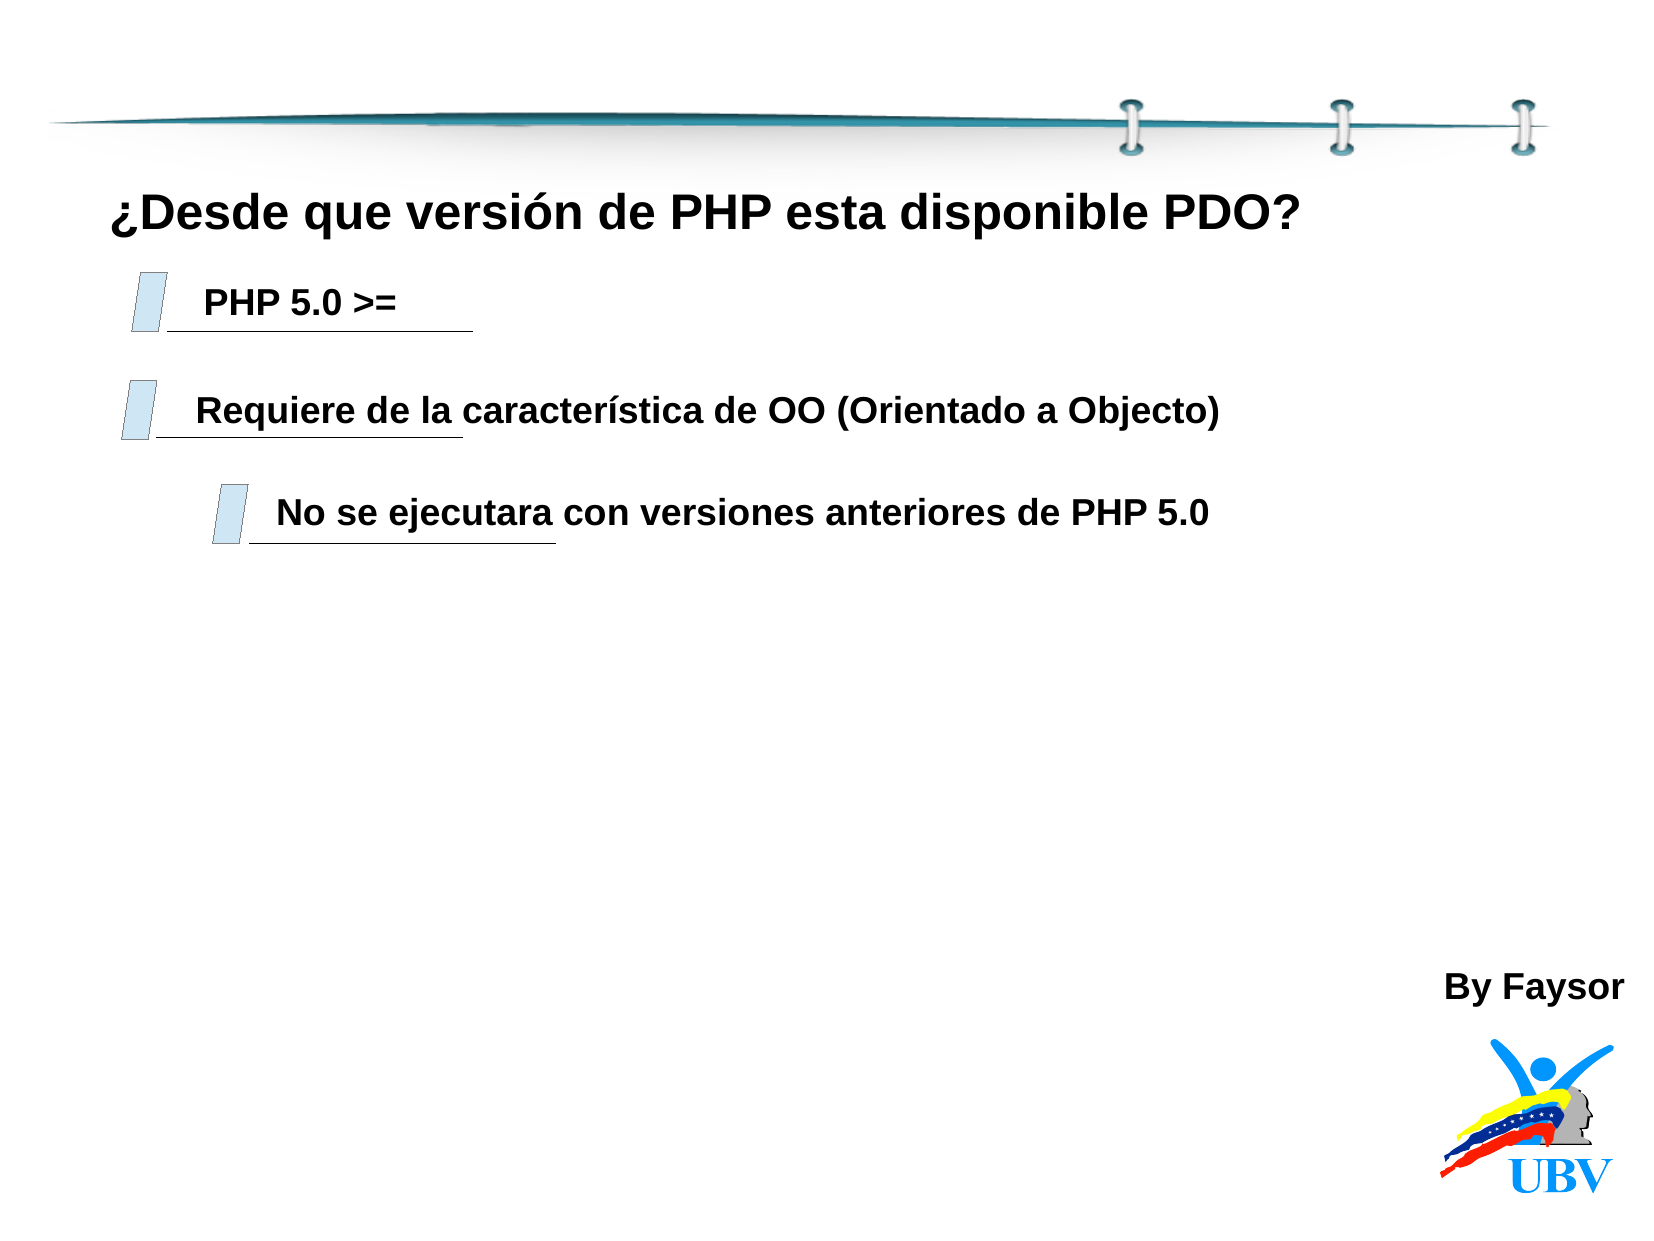

¿Desde que versión de PHP esta disponible PDO?
PHP 5.0 >=
Requiere de la característica de OO (Orientado a Objecto)
No se ejecutara con versiones anteriores de PHP 5.0
By Faysor